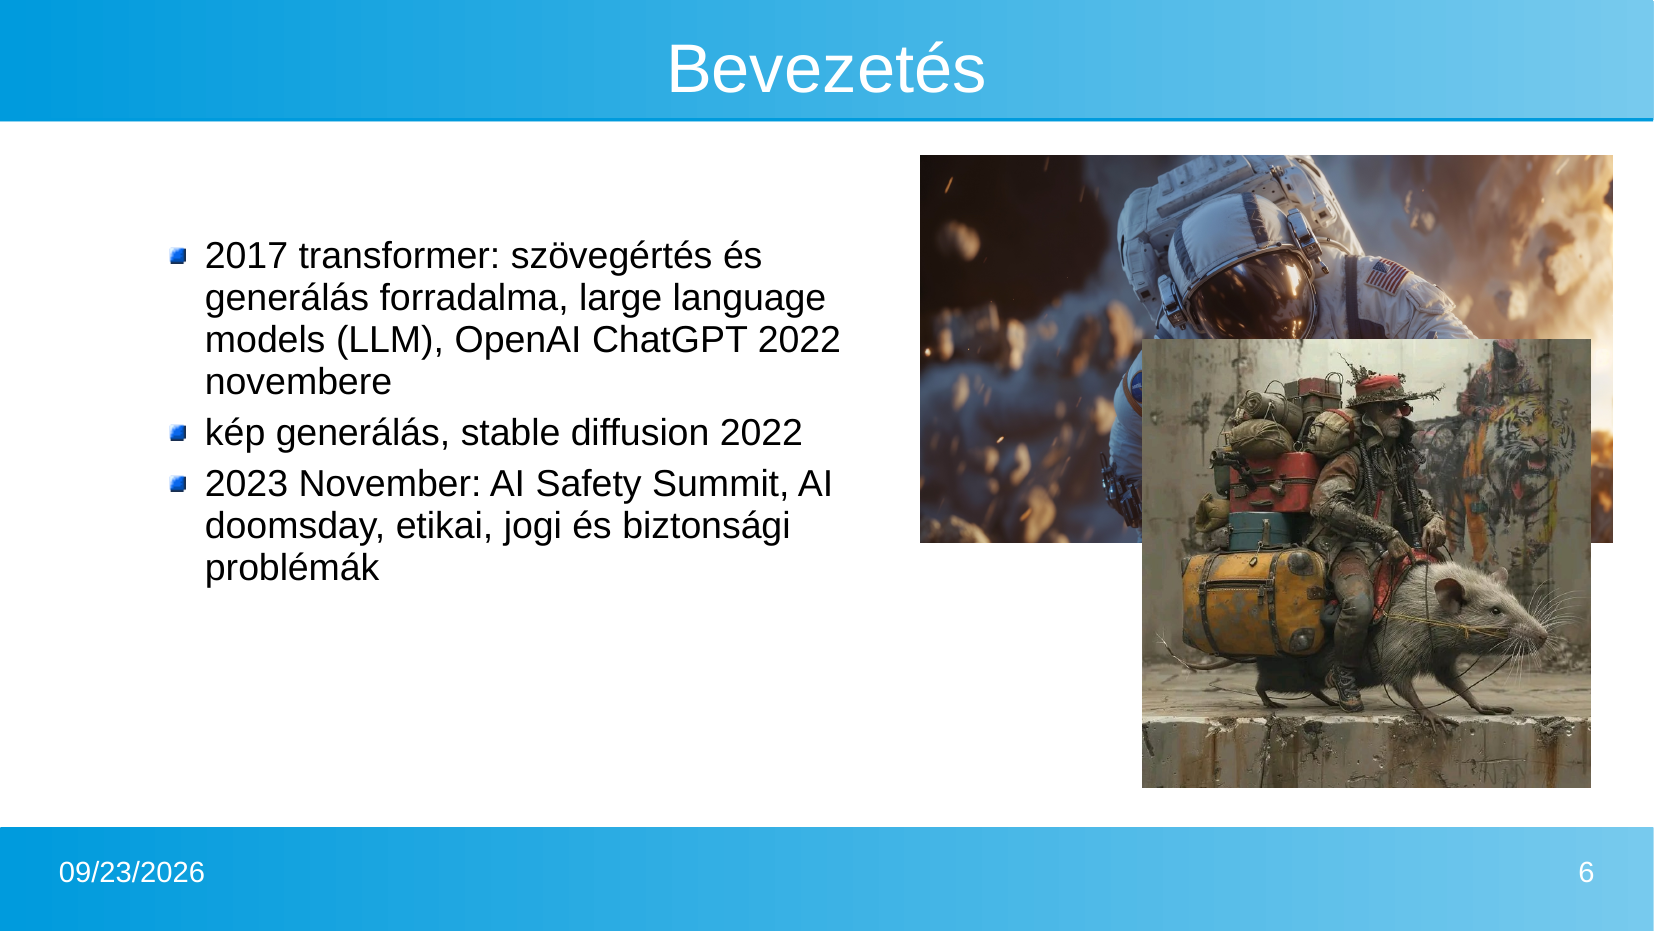

# Bevezetés
2017 transformer: szövegértés és generálás forradalma, large language models (LLM), OpenAI ChatGPT 2022 novembere
kép generálás, stable diffusion 2022
2023 November: AI Safety Summit, AI doomsday, etikai, jogi és biztonsági problémák
6